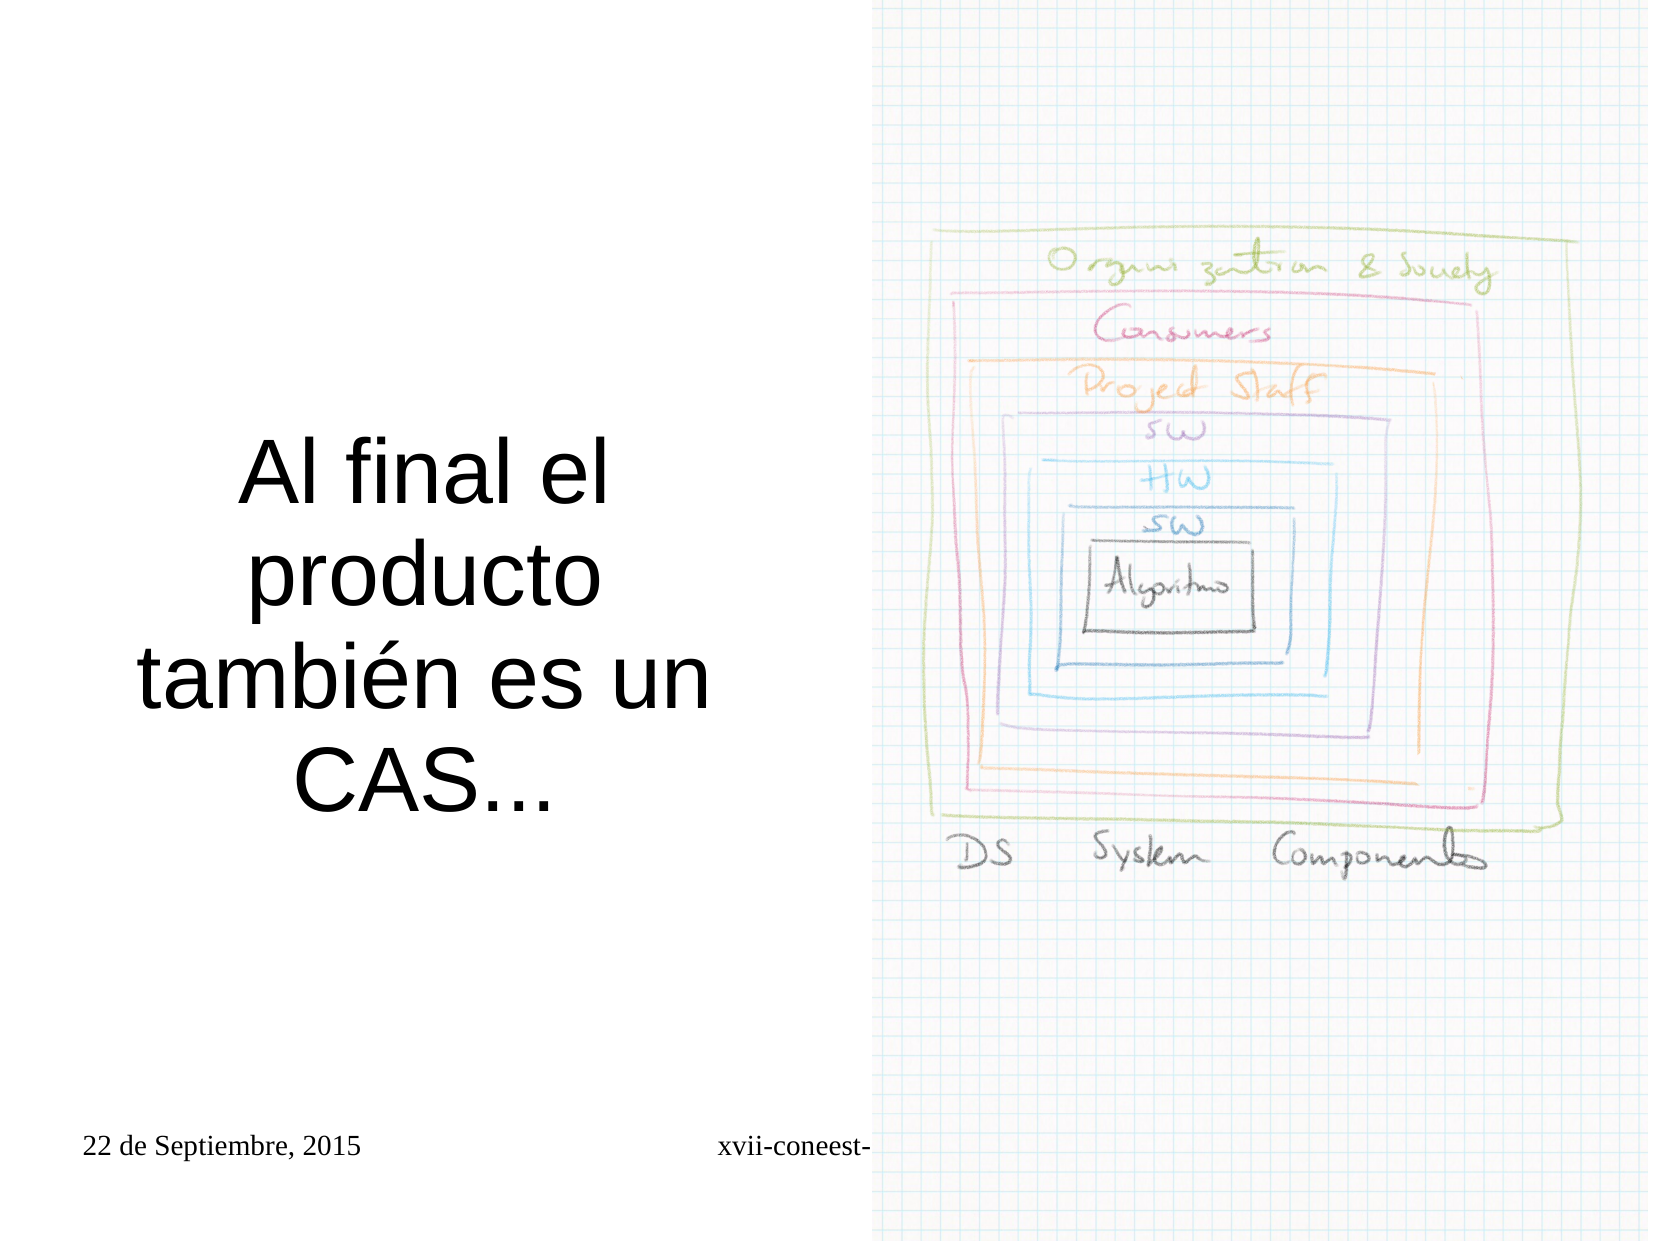

# Al final el producto también es un CAS...
22 de Septiembre, 2015
xvii-coneest-2015
50